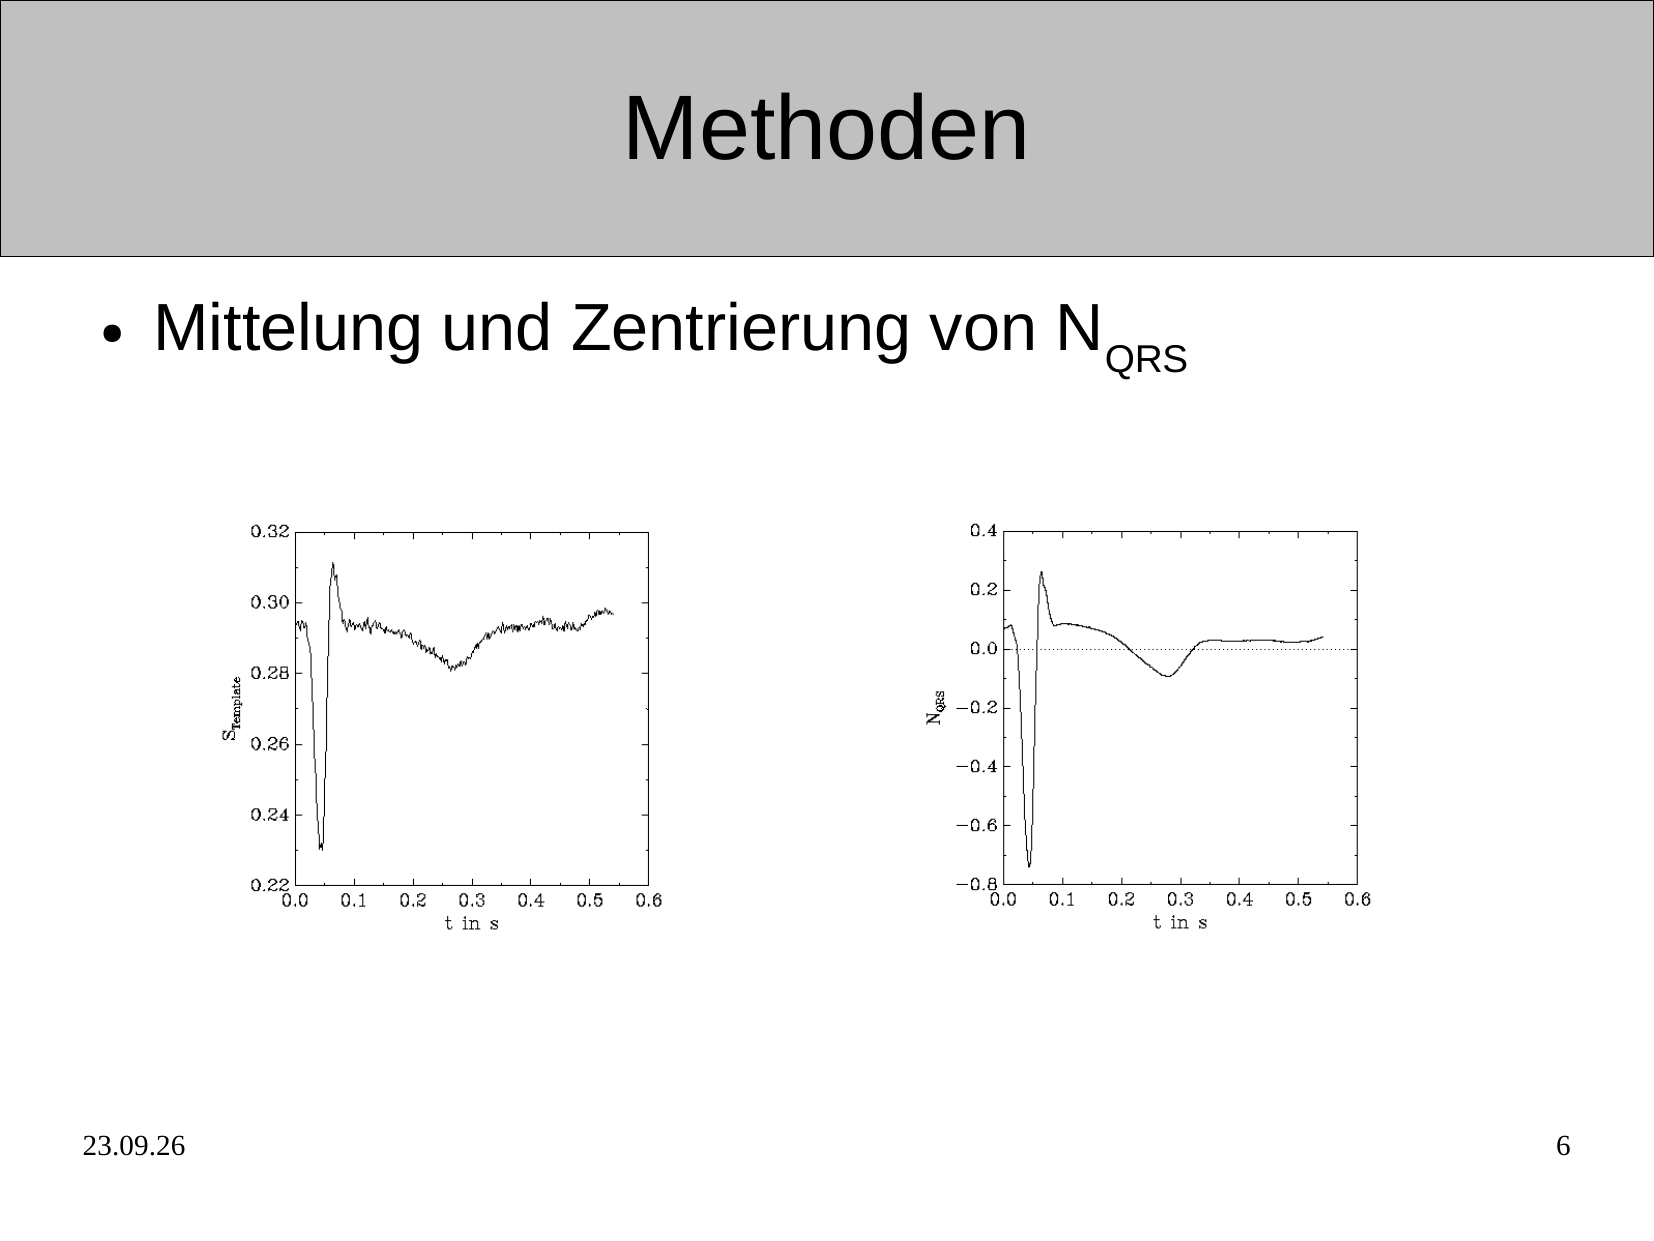

Methoden
# Mittelung und Zentrierung von NQRS
6